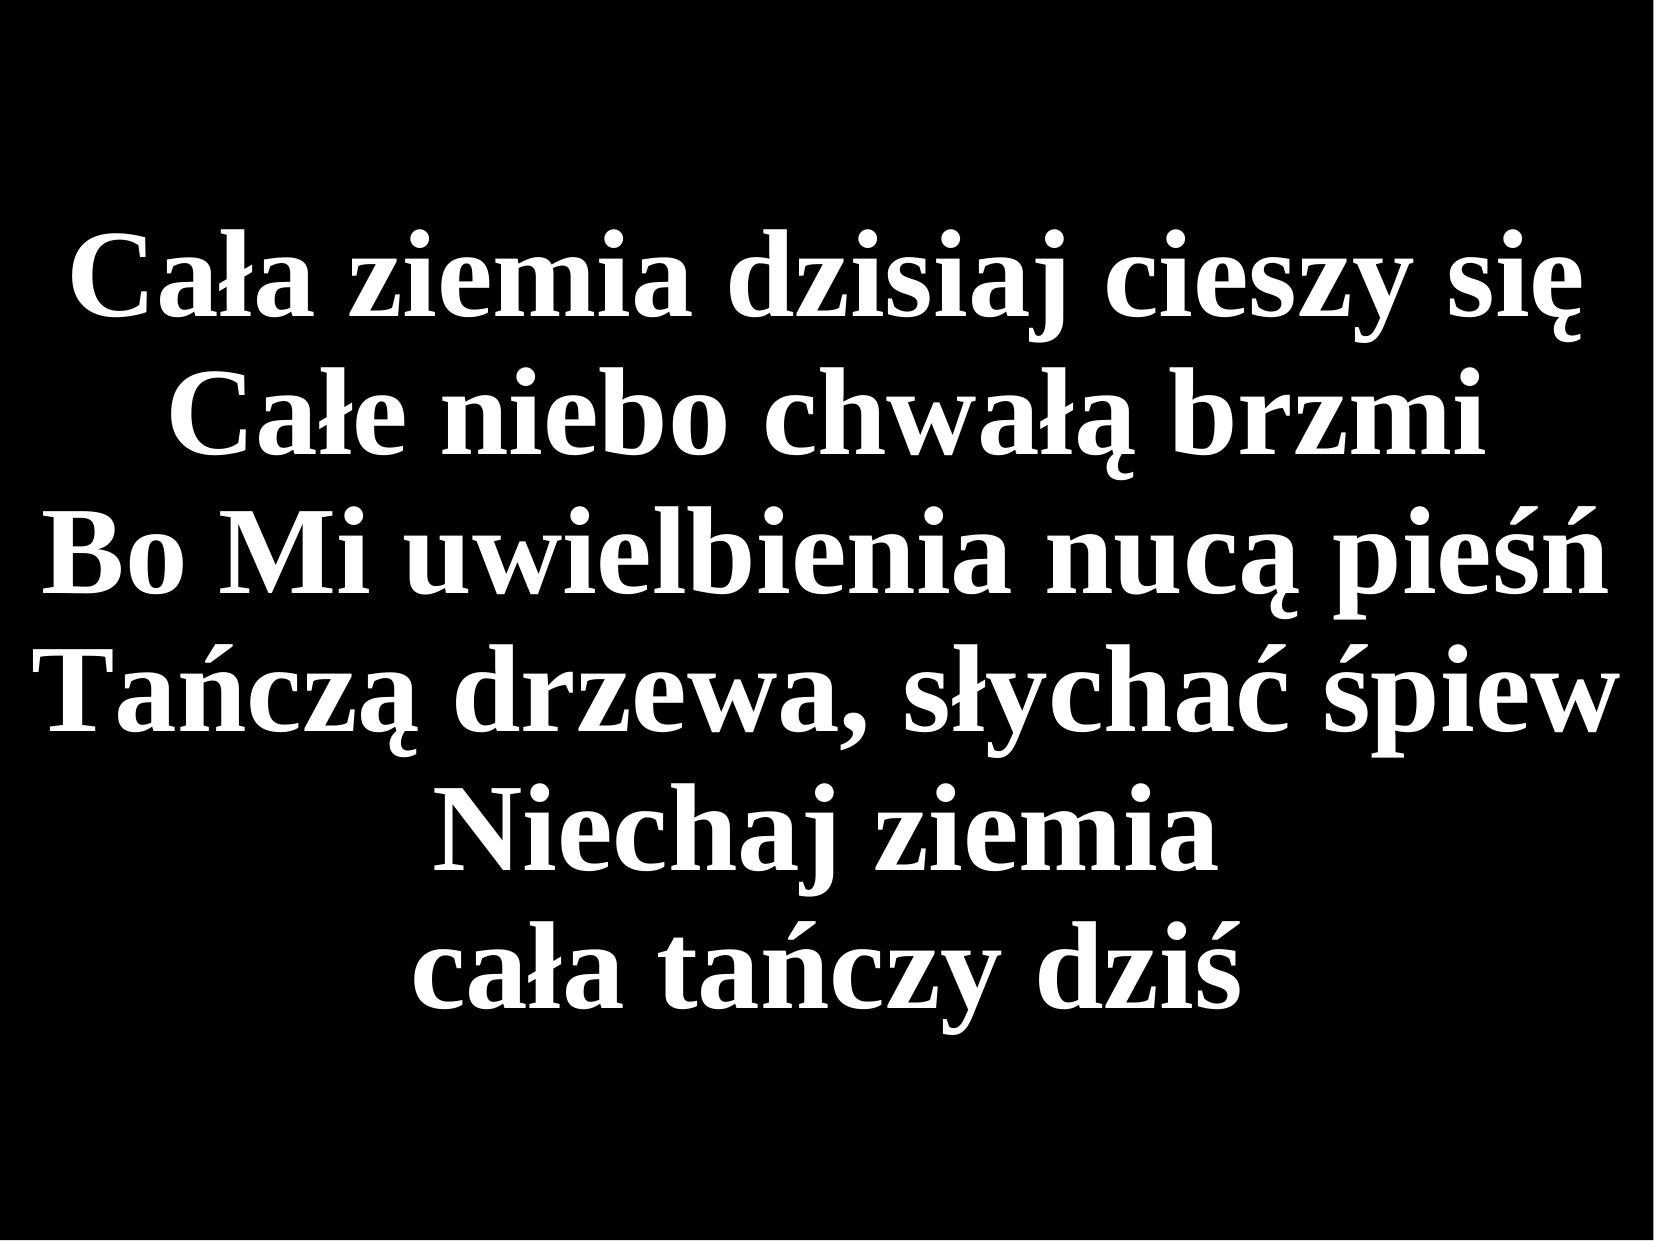

# Cała ziemia dzisiaj cieszy się Całe niebo chwałą brzmi Bo Mi uwielbienia nucą pieśń Tańczą drzewa, słychać śpiew Niechaj ziemia cała tańczy dziś